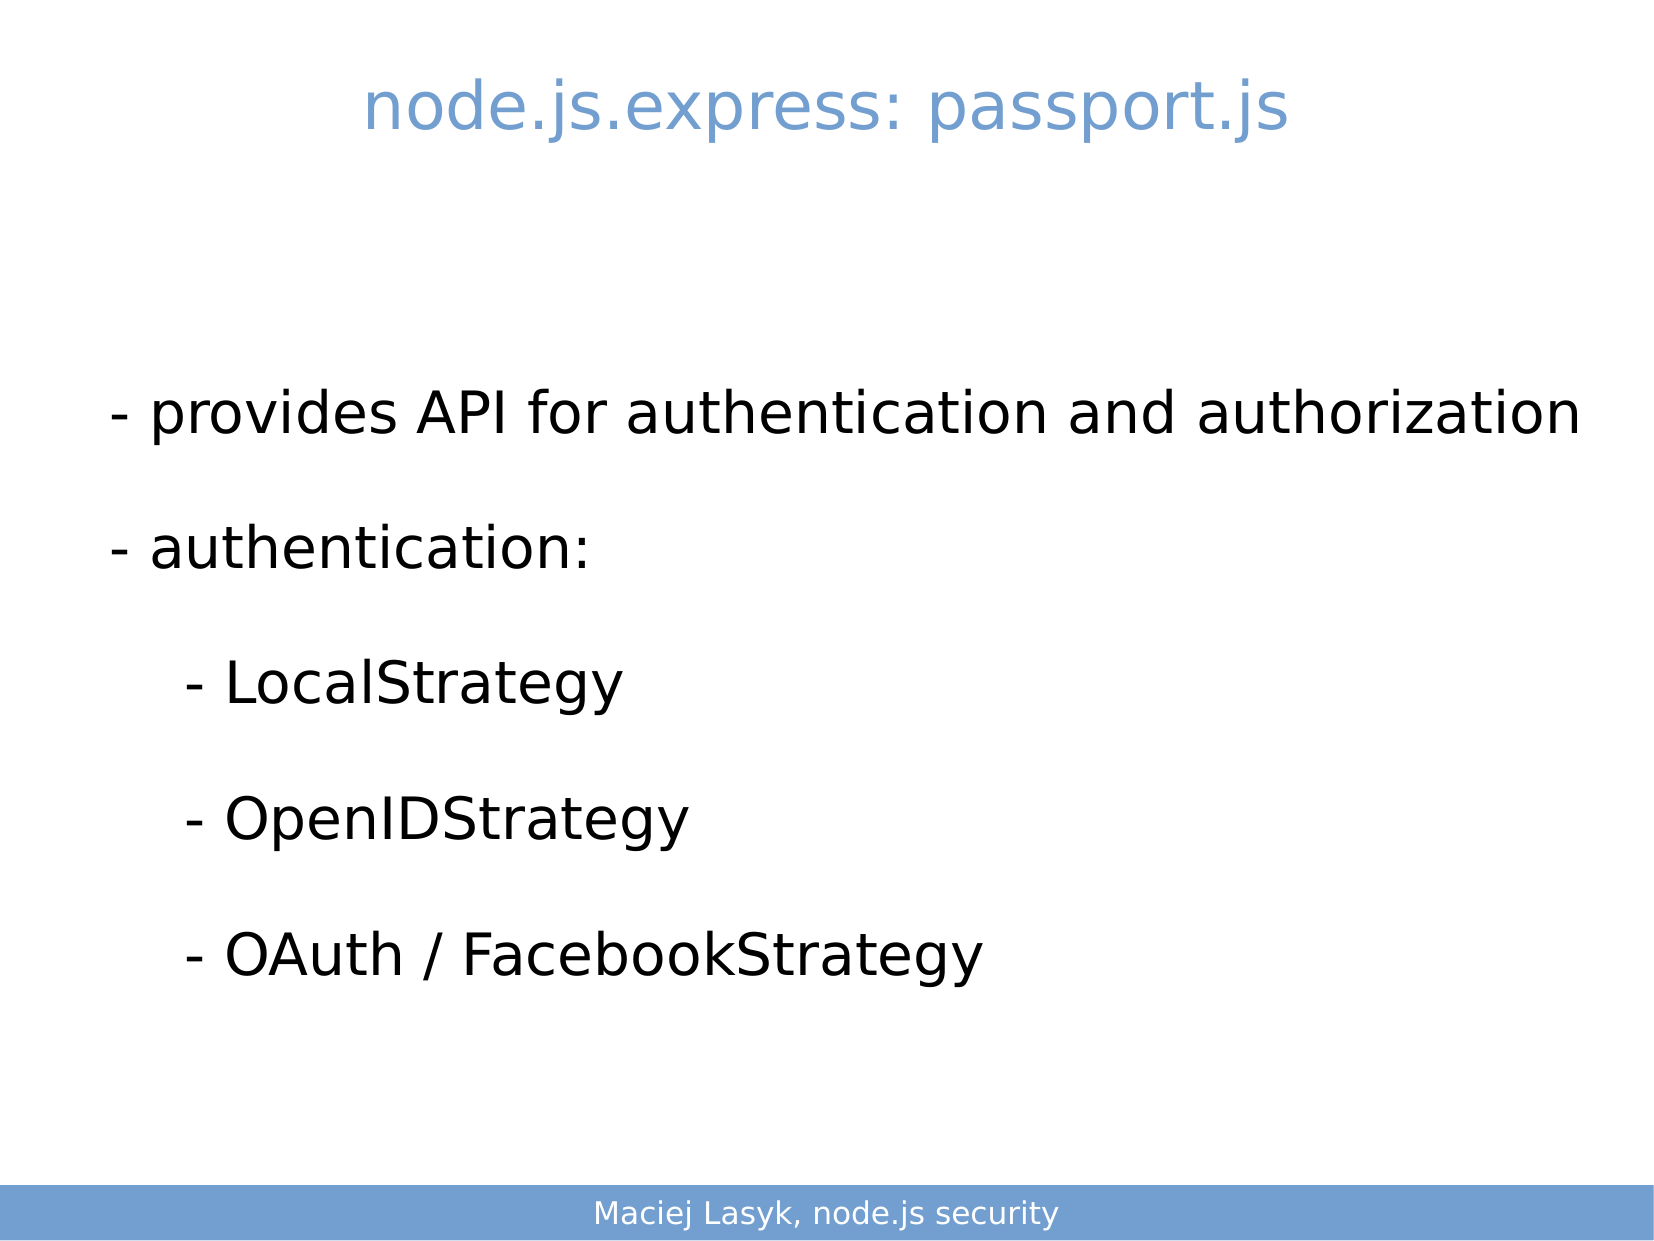

node.js.express: passport.js
- provides API for authentication and authorization
- authentication:
	- LocalStrategy
	- OpenIDStrategy
	- OAuth / FacebookStrategy
 3/25
 1/25
Maciej Lasyk, Ganglia & Nagios
Maciej Lasyk, node.js security
Maciej Lasyk, node.js security